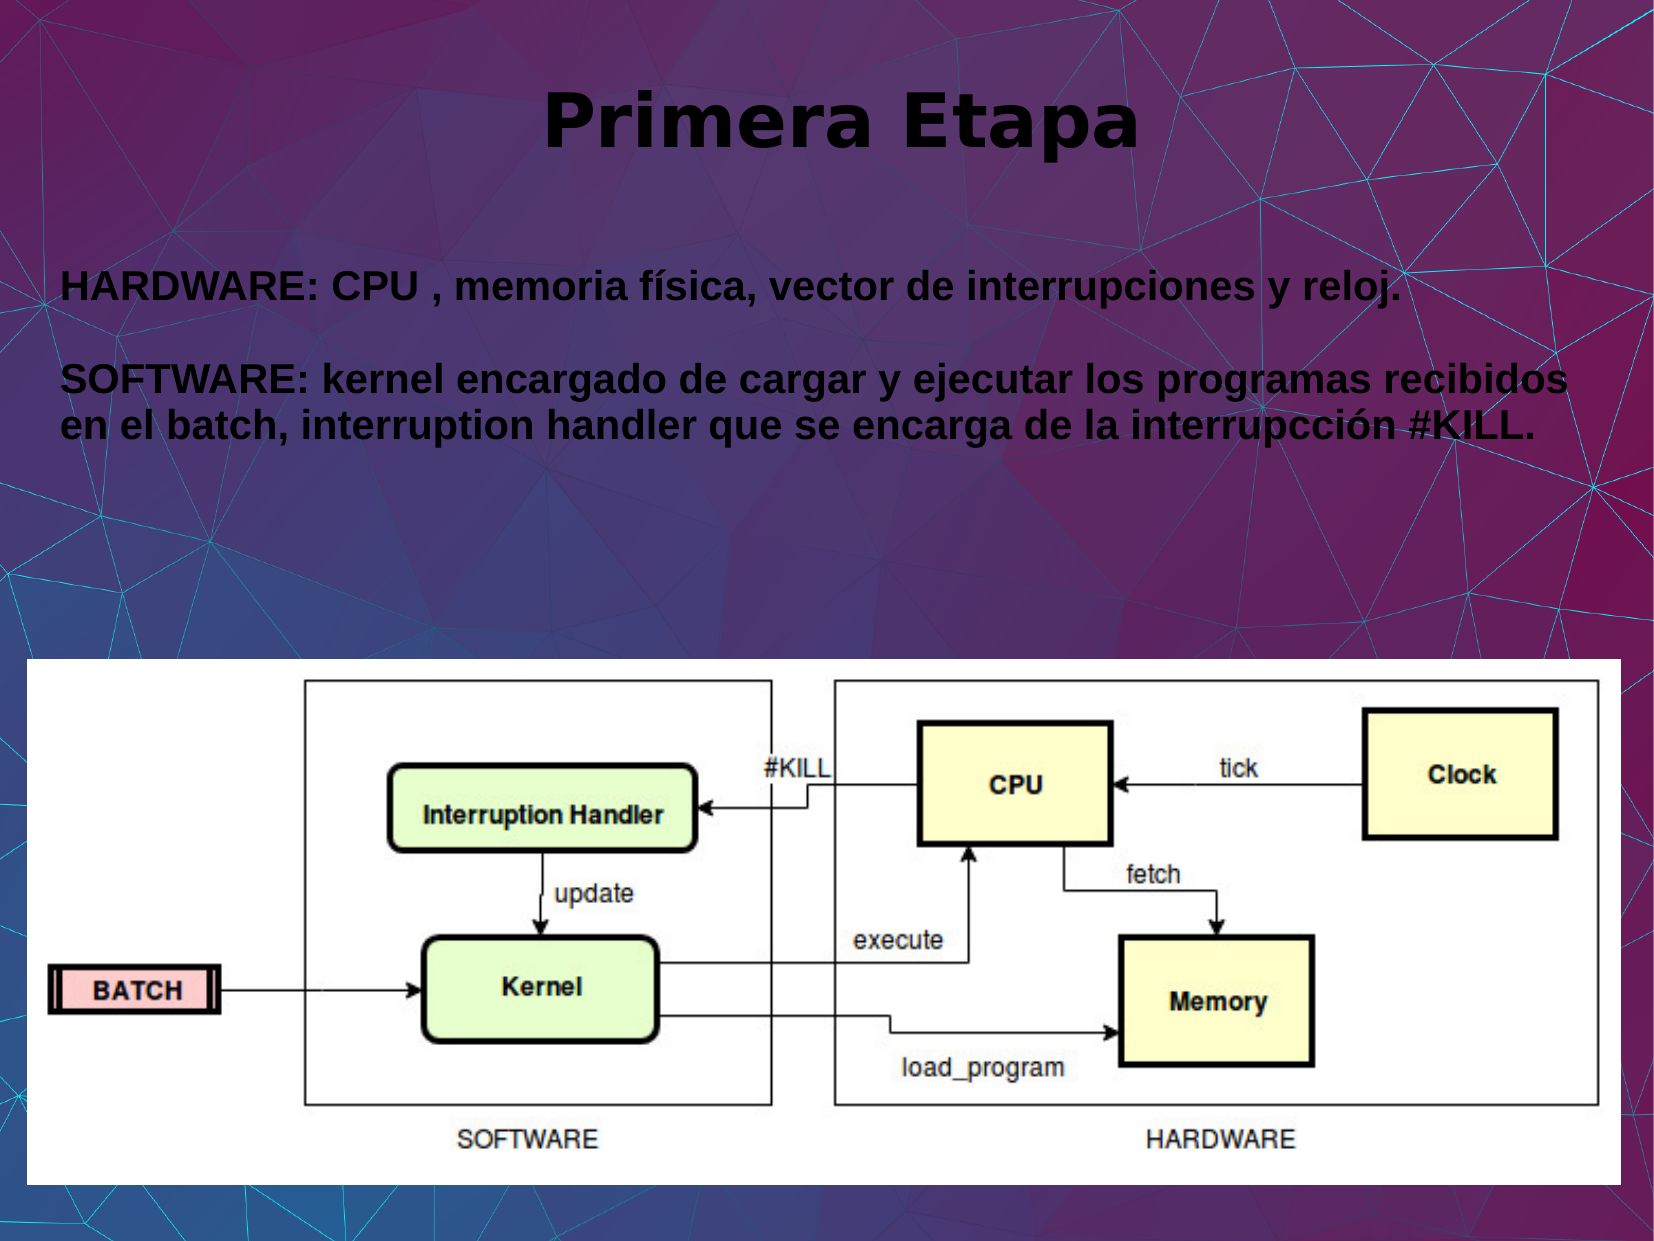

# Primera Etapa
HARDWARE: CPU , memoria física, vector de interrupciones y reloj.
SOFTWARE: kernel encargado de cargar y ejecutar los programas recibidos en el batch, interruption handler que se encarga de la interrupcción #KILL.